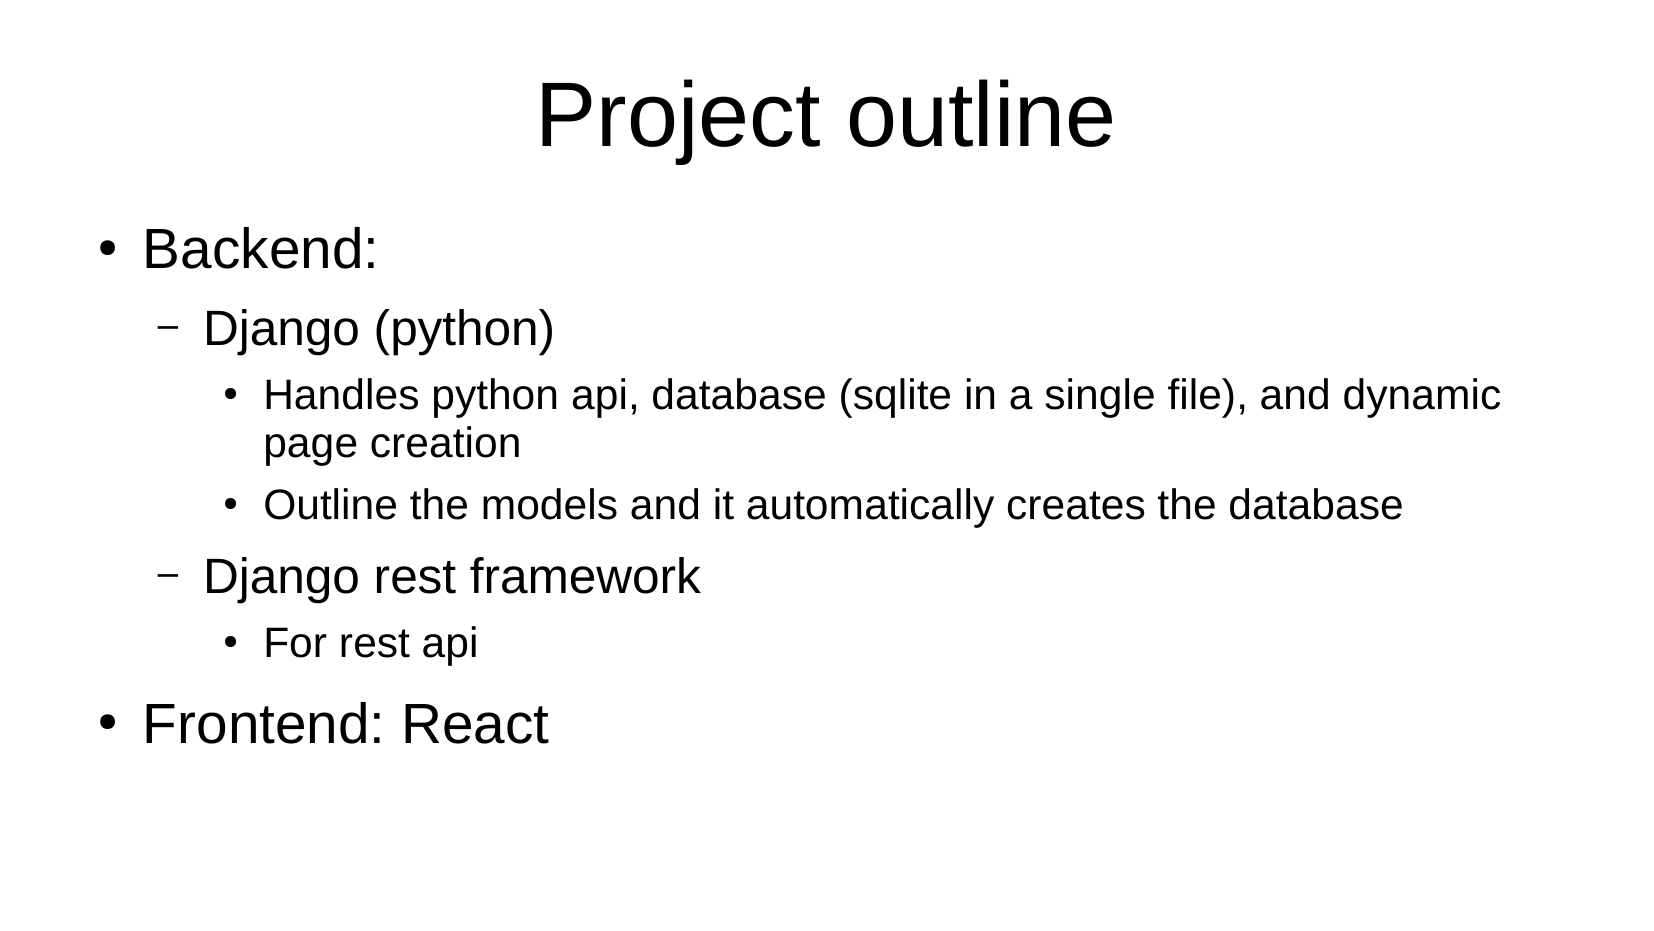

# Project outline
Backend:
Django (python)
Handles python api, database (sqlite in a single file), and dynamic page creation
Outline the models and it automatically creates the database
Django rest framework
For rest api
Frontend: React